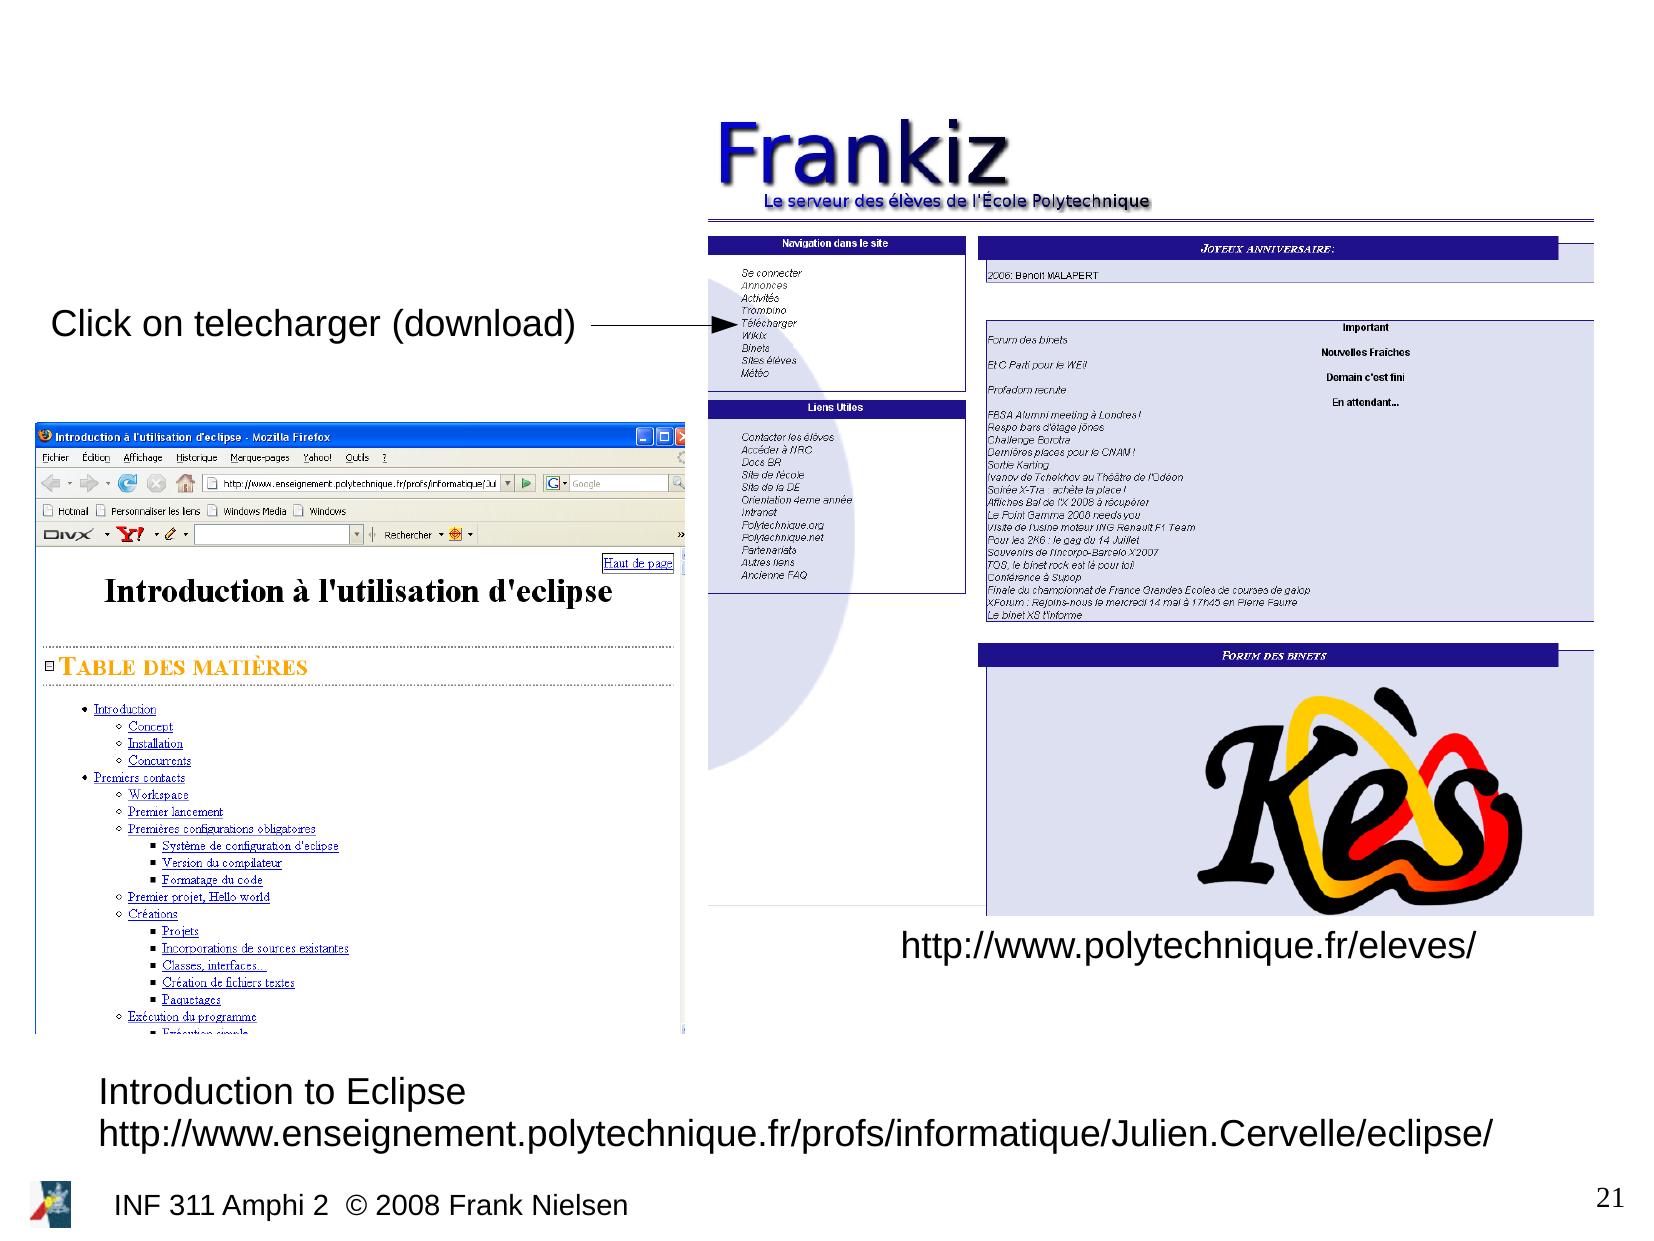

Click on telecharger (download)
http://www.polytechnique.fr/eleves/
Introduction to Eclipse
http://www.enseignement.polytechnique.fr/profs/informatique/Julien.Cervelle/eclipse/